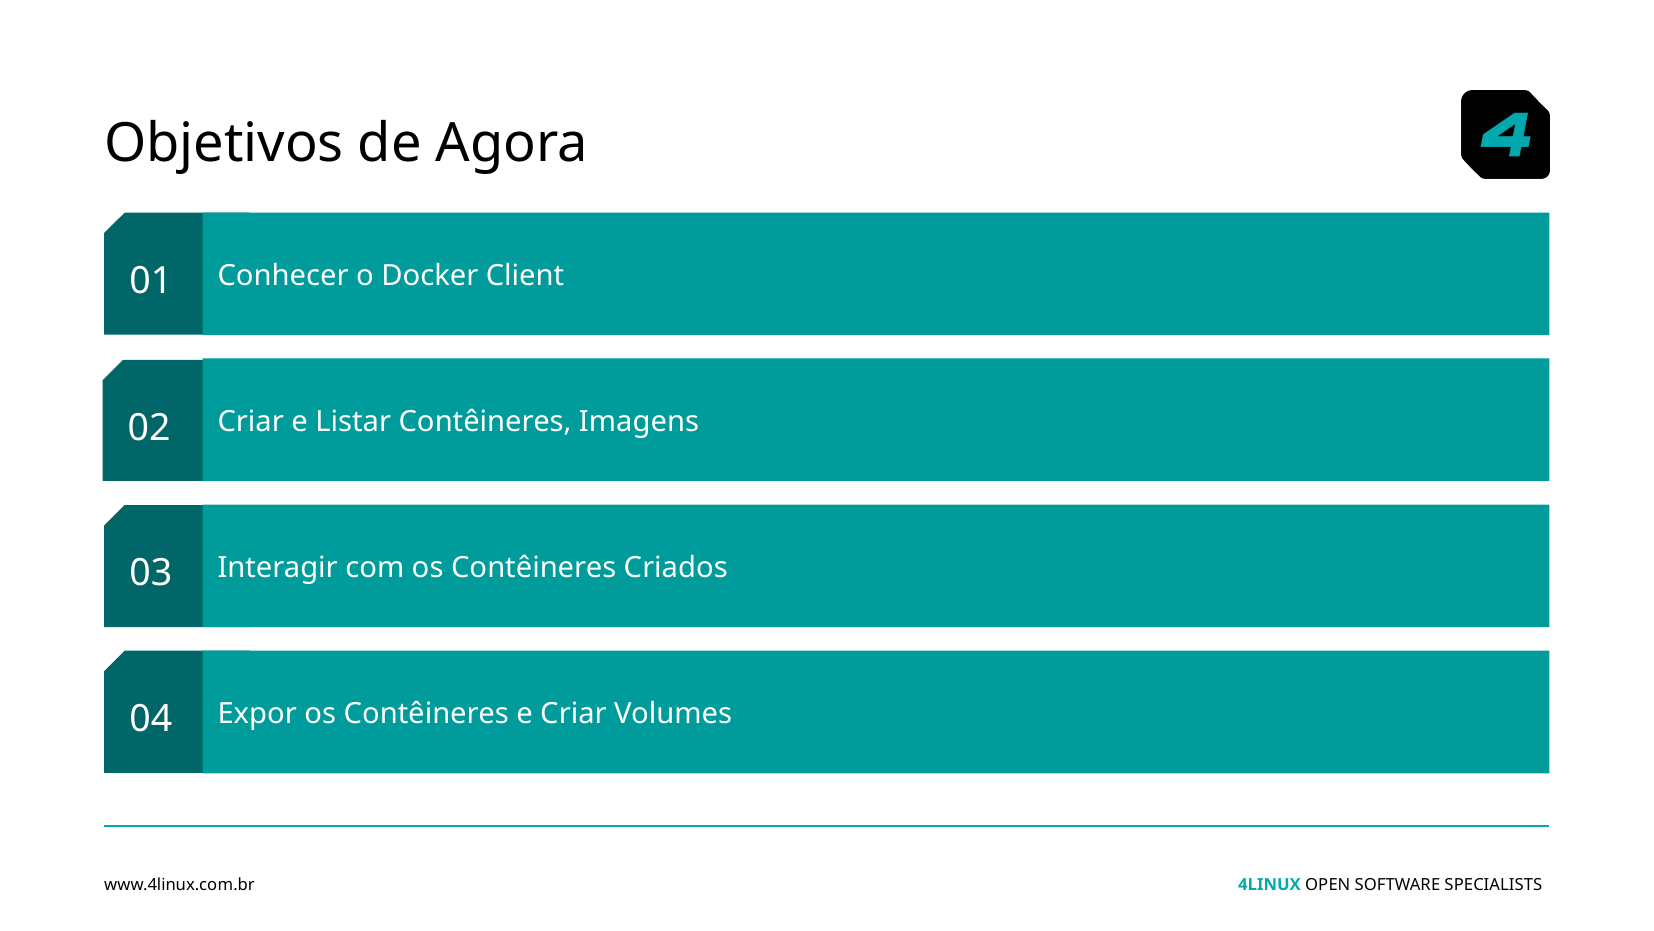

# Objetivos de Agora
01
Conhecer o Docker Client
Criar e Listar Contêineres, Imagens
02
Interagir com os Contêineres Criados
03
04
Expor os Contêineres e Criar Volumes
4
4LINUX OPEN SOFTWARE SPECIALISTS